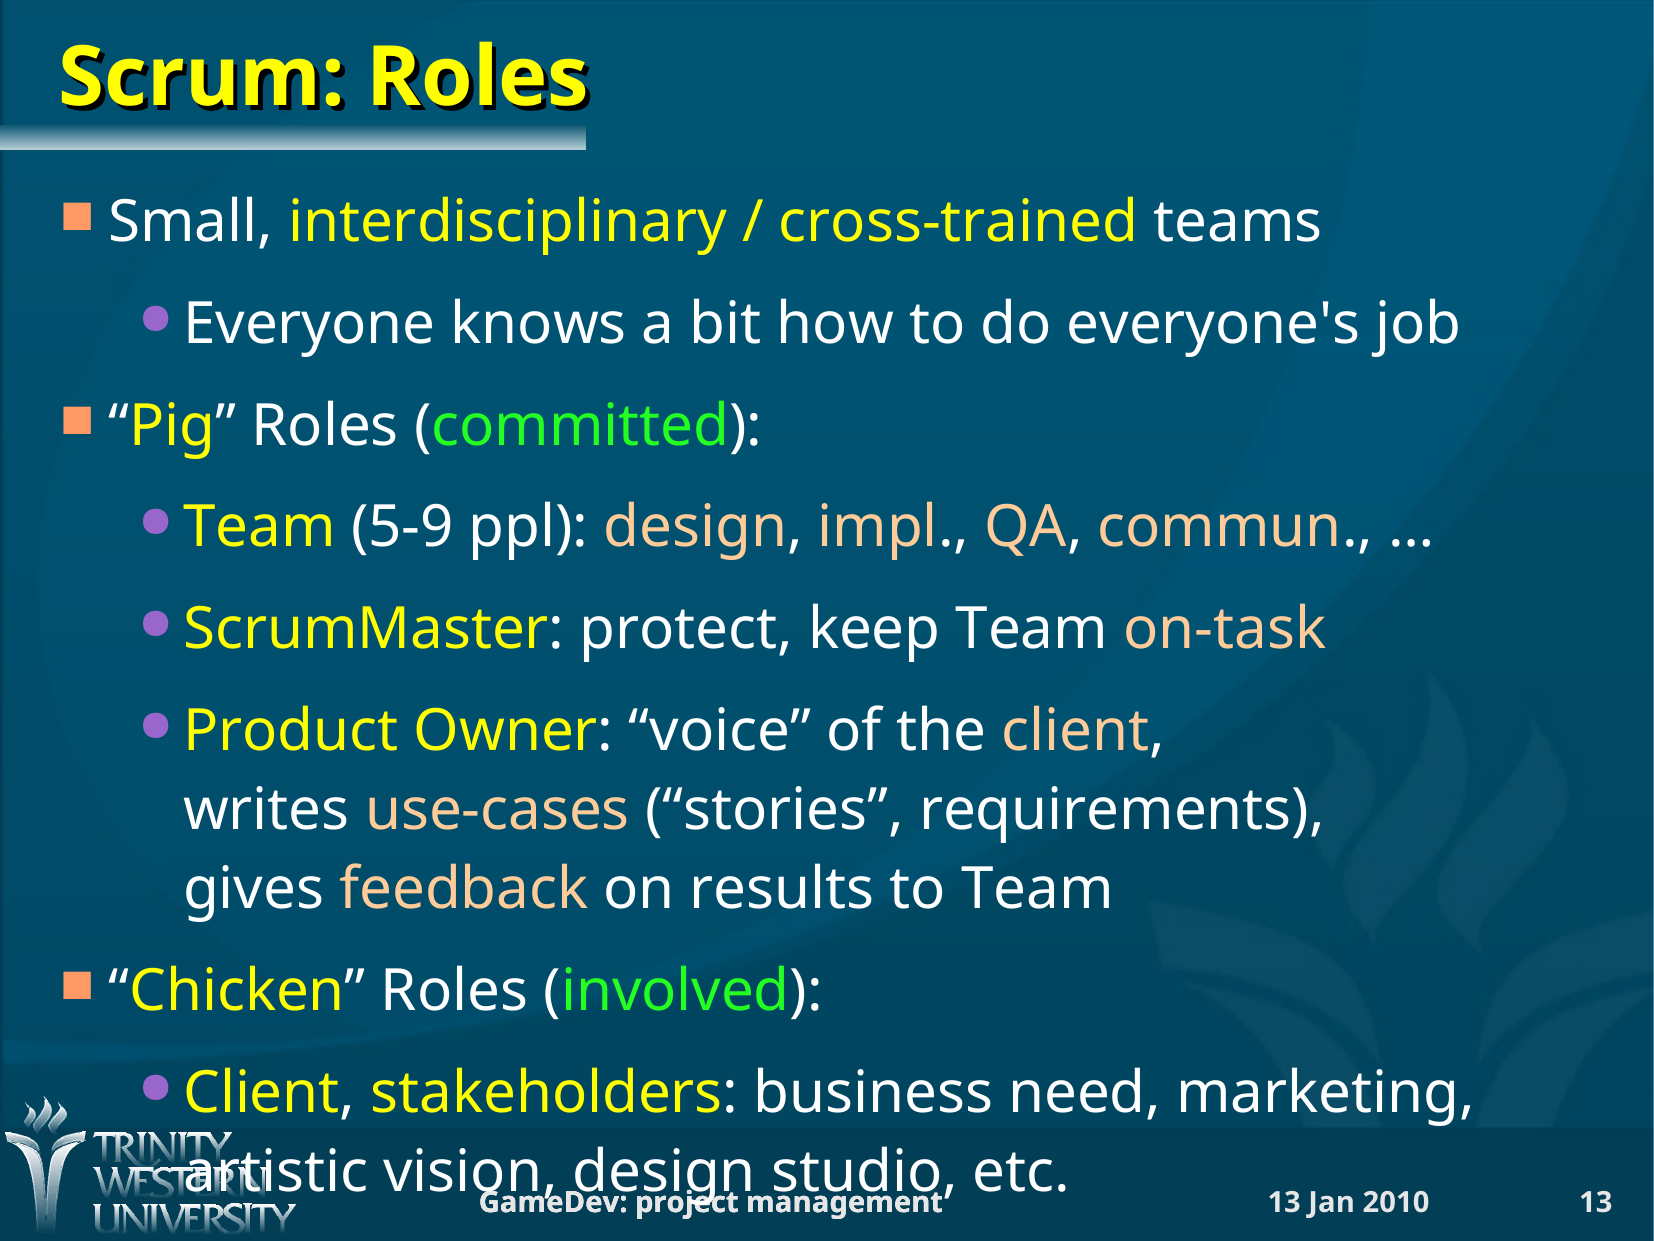

# Scrum: Roles
Small, interdisciplinary / cross-trained teams
Everyone knows a bit how to do everyone's job
“Pig” Roles (committed):
Team (5-9 ppl): design, impl., QA, commun., …
ScrumMaster: protect, keep Team on-task
Product Owner: “voice” of the client,
writes use-cases (“stories”, requirements),
gives feedback on results to Team
“Chicken” Roles (involved):
Client, stakeholders: business need, marketing, artistic vision, design studio, etc.
GameDev: project management
13 Jan 2010
13